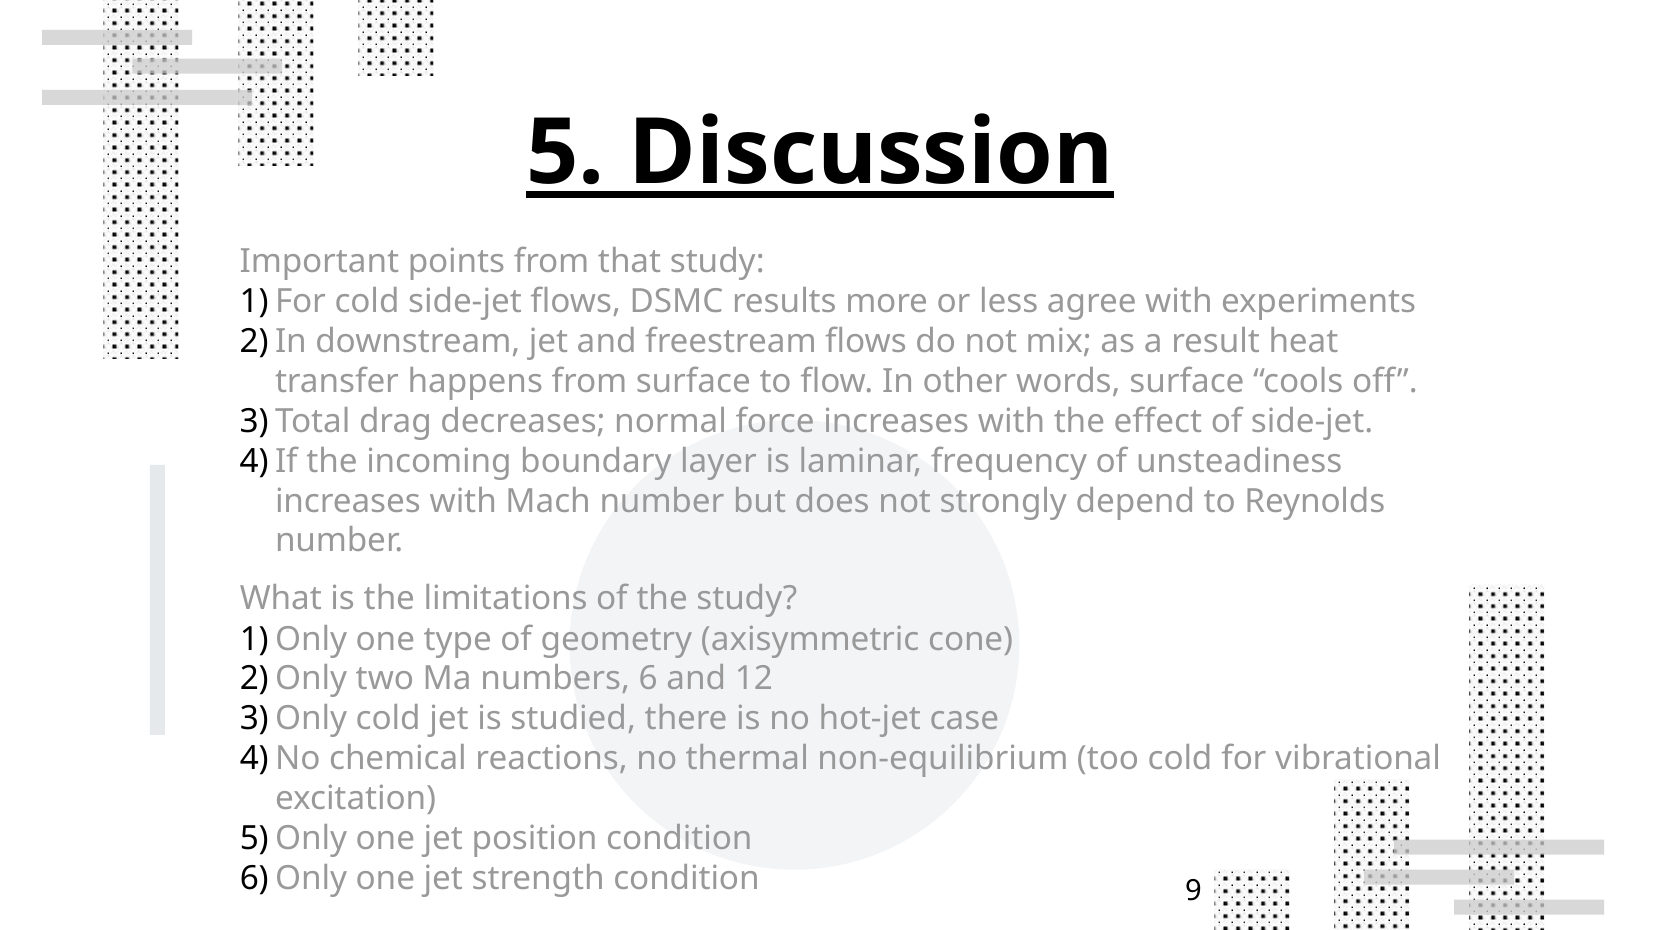

# 5. Discussion
Important points from that study:
For cold side-jet flows, DSMC results more or less agree with experiments
In downstream, jet and freestream flows do not mix; as a result heat transfer happens from surface to flow. In other words, surface “cools off”.
Total drag decreases; normal force increases with the effect of side-jet.
If the incoming boundary layer is laminar, frequency of unsteadiness increases with Mach number but does not strongly depend to Reynolds number.
What is the limitations of the study?
Only one type of geometry (axisymmetric cone)
Only two Ma numbers, 6 and 12
Only cold jet is studied, there is no hot-jet case
No chemical reactions, no thermal non-equilibrium (too cold for vibrational excitation)
Only one jet position condition
Only one jet strength condition
9